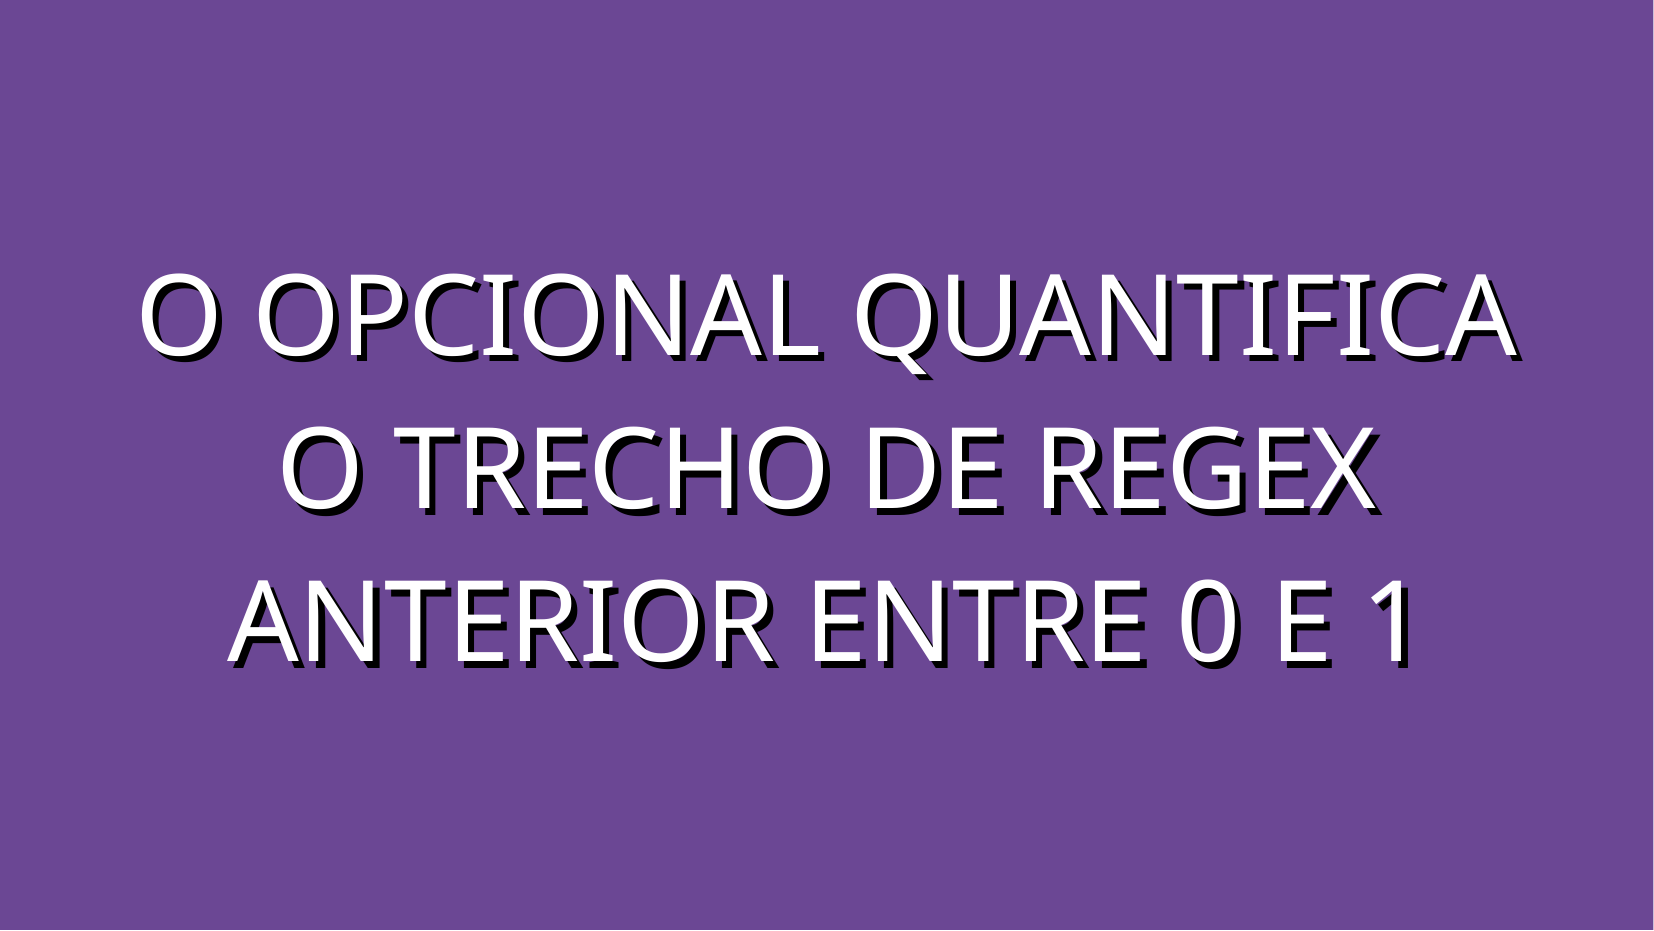

# O OPCIONAL QUANTIFICA O TRECHO DE REGEX ANTERIOR ENTRE 0 E 1